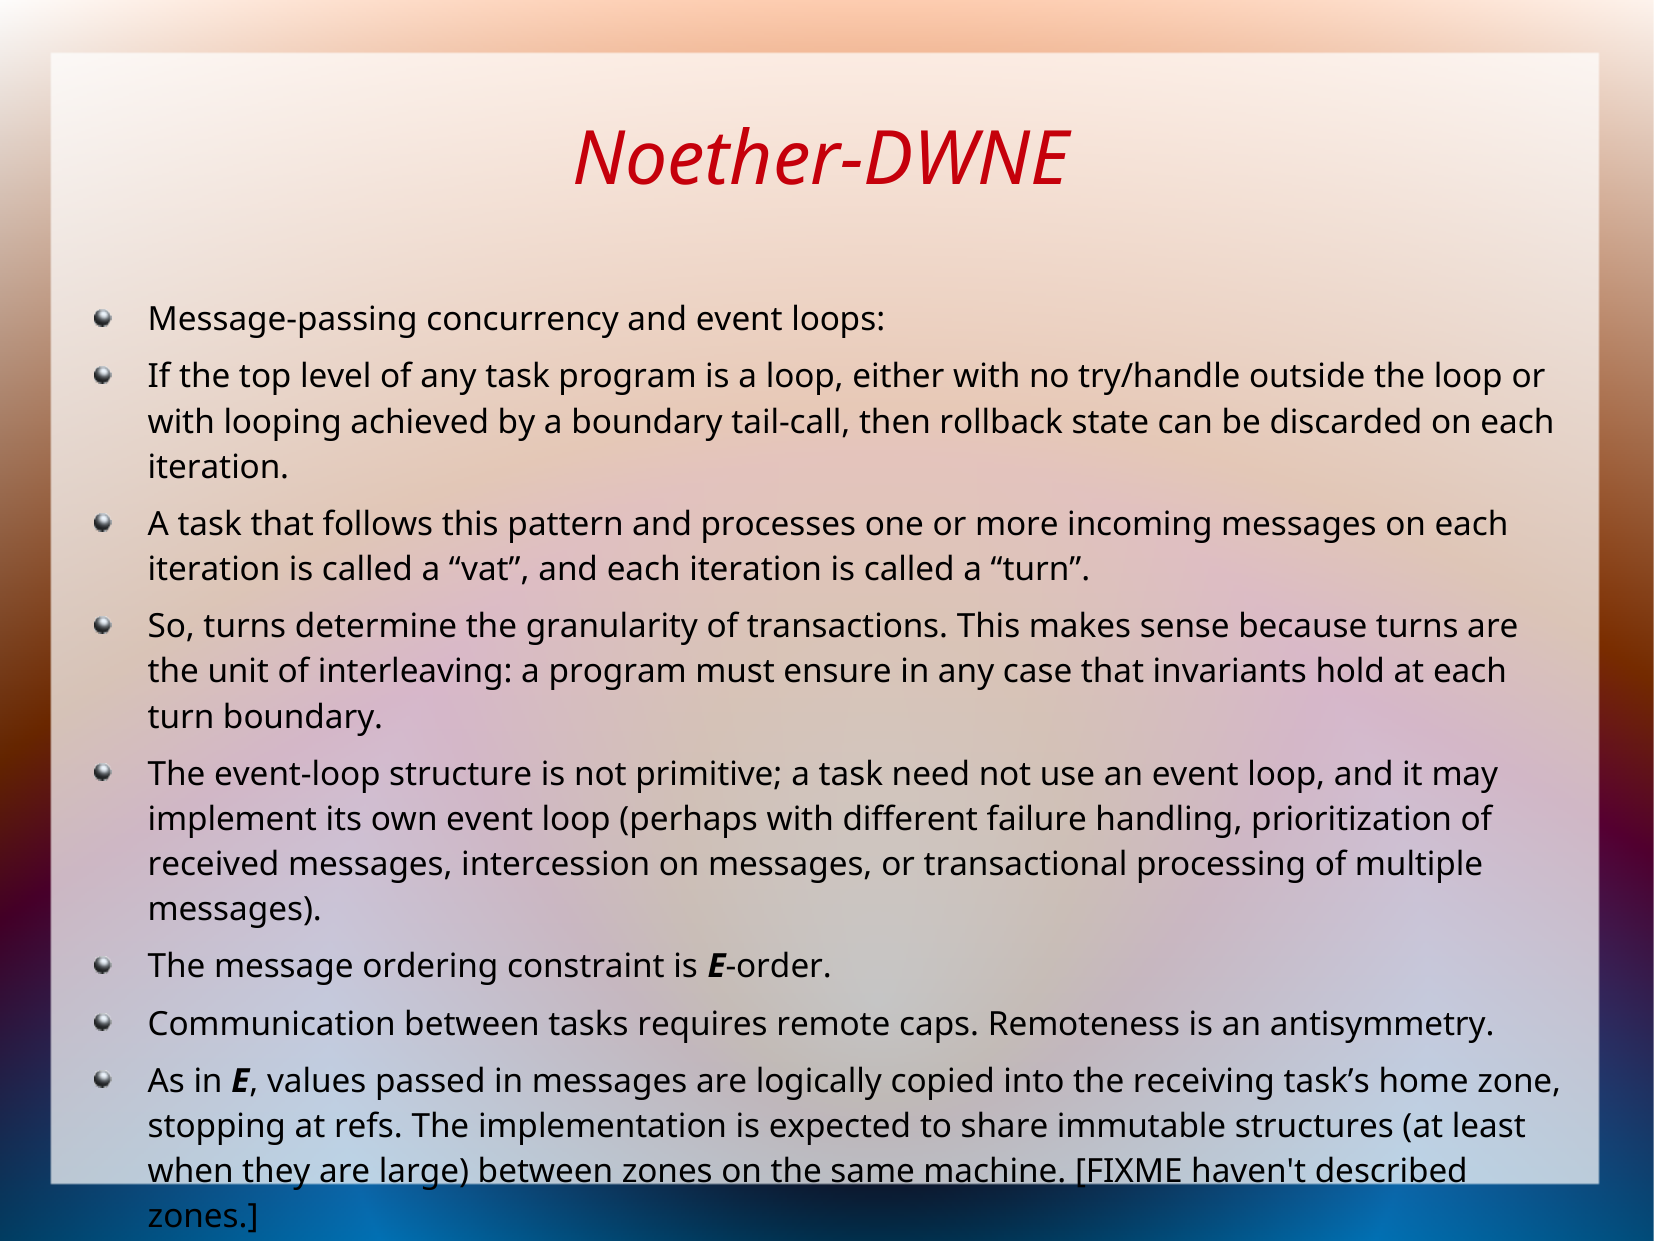

# Noether-DWNE
Message-passing concurrency and event loops:
If the top level of any task program is a loop, either with no try/handle outside the loop or with looping achieved by a boundary tail-call, then rollback state can be discarded on each iteration.
A task that follows this pattern and processes one or more incoming messages on each iteration is called a “vat”, and each iteration is called a “turn”.
So, turns determine the granularity of transactions. This makes sense because turns are the unit of interleaving: a program must ensure in any case that invariants hold at each turn boundary.
The event-loop structure is not primitive; a task need not use an event loop, and it may implement its own event loop (perhaps with different failure handling, prioritization of received messages, intercession on messages, or transactional processing of multiple messages).
The message ordering constraint is E-order.
Communication between tasks requires remote caps. Remoteness is an antisymmetry.
As in E, values passed in messages are logically copied into the receiving task’s home zone, stopping at refs. The implementation is expected to share immutable structures (at least when they are large) between zones on the same machine. [FIXME haven't described zones.]